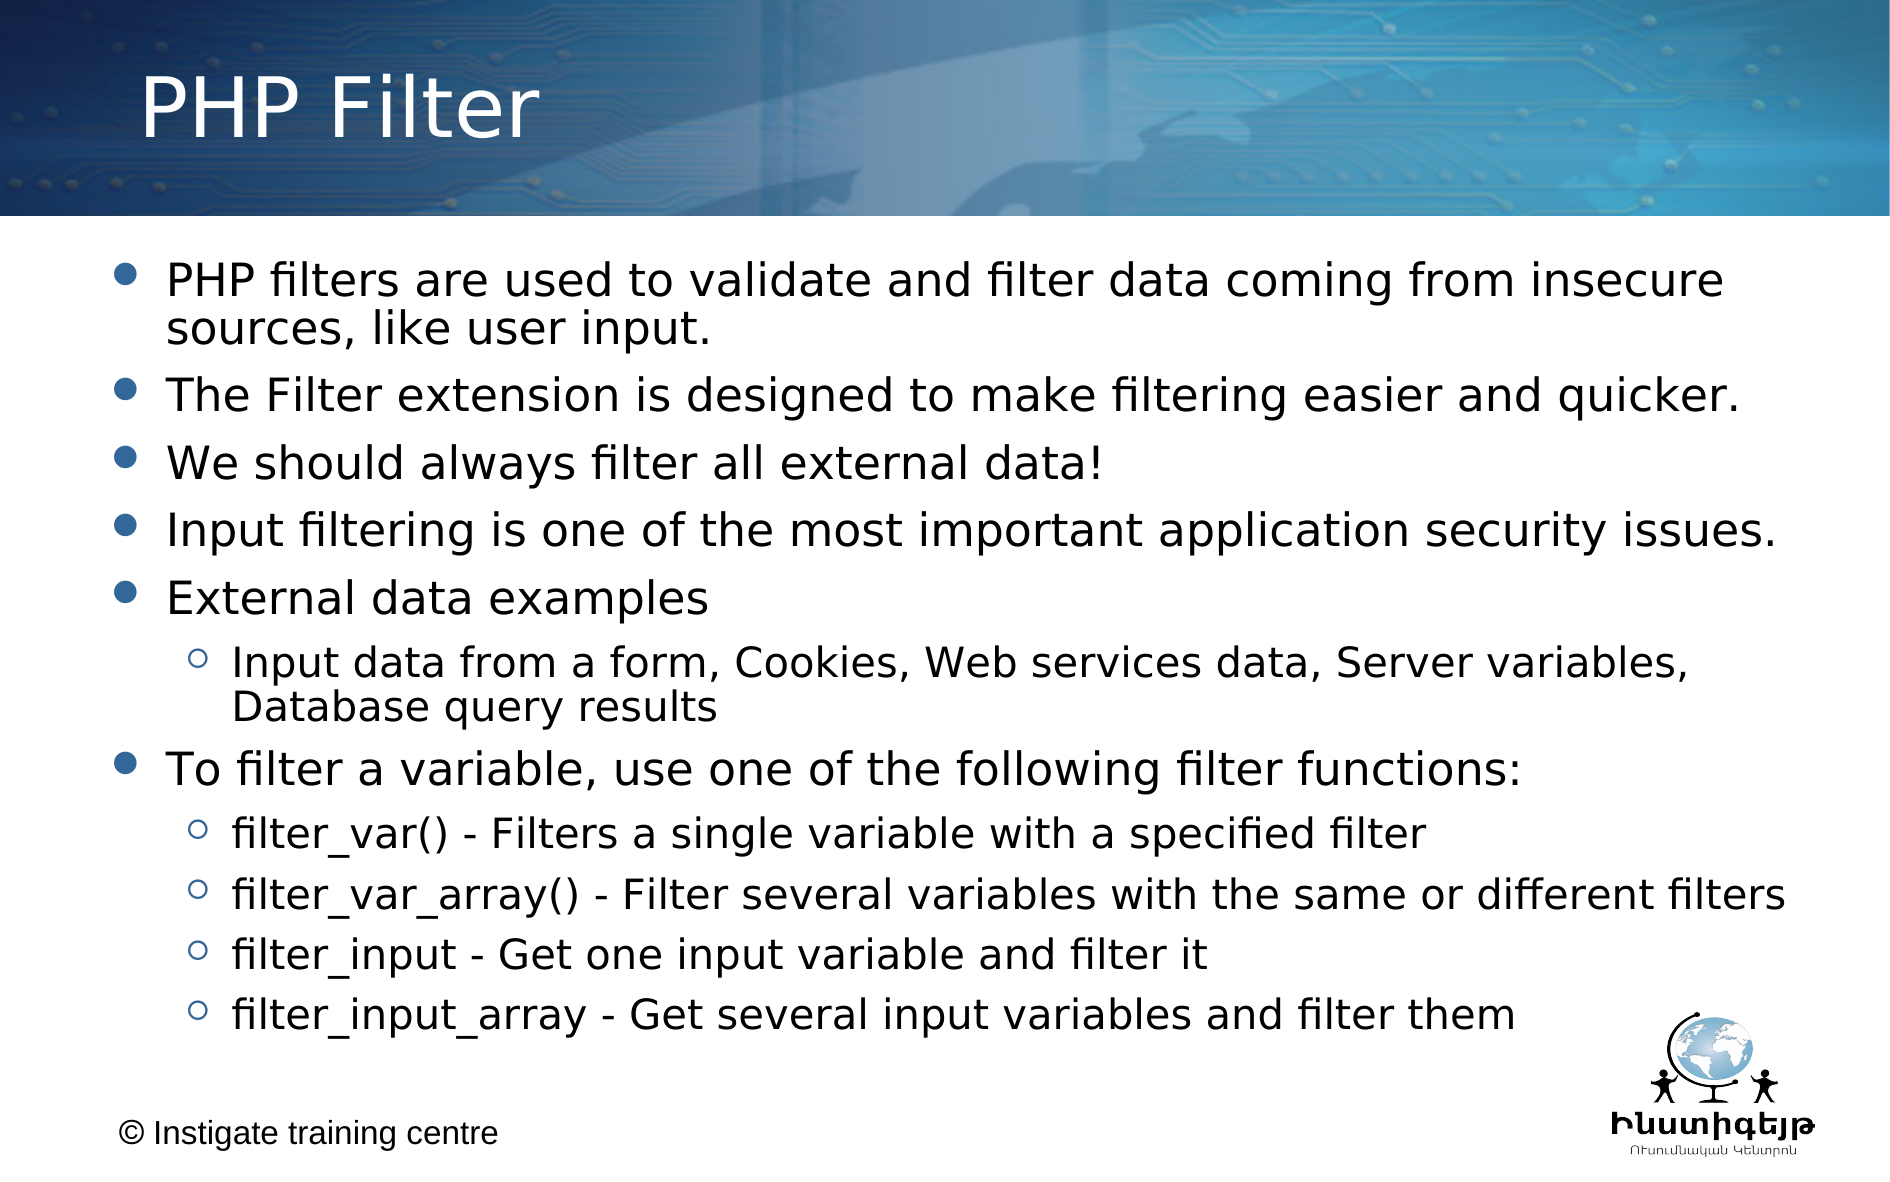

PHP Filter
# PHP filters are used to validate and filter data coming from insecure sources, like user input.
The Filter extension is designed to make filtering easier and quicker.
We should always filter all external data!
Input filtering is one of the most important application security issues.
External data examples
Input data from a form, Cookies, Web services data, Server variables, Database query results
To filter a variable, use one of the following filter functions:
filter_var() - Filters a single variable with a specified filter
filter_var_array() - Filter several variables with the same or different filters
filter_input - Get one input variable and filter it
filter_input_array - Get several input variables and filter them